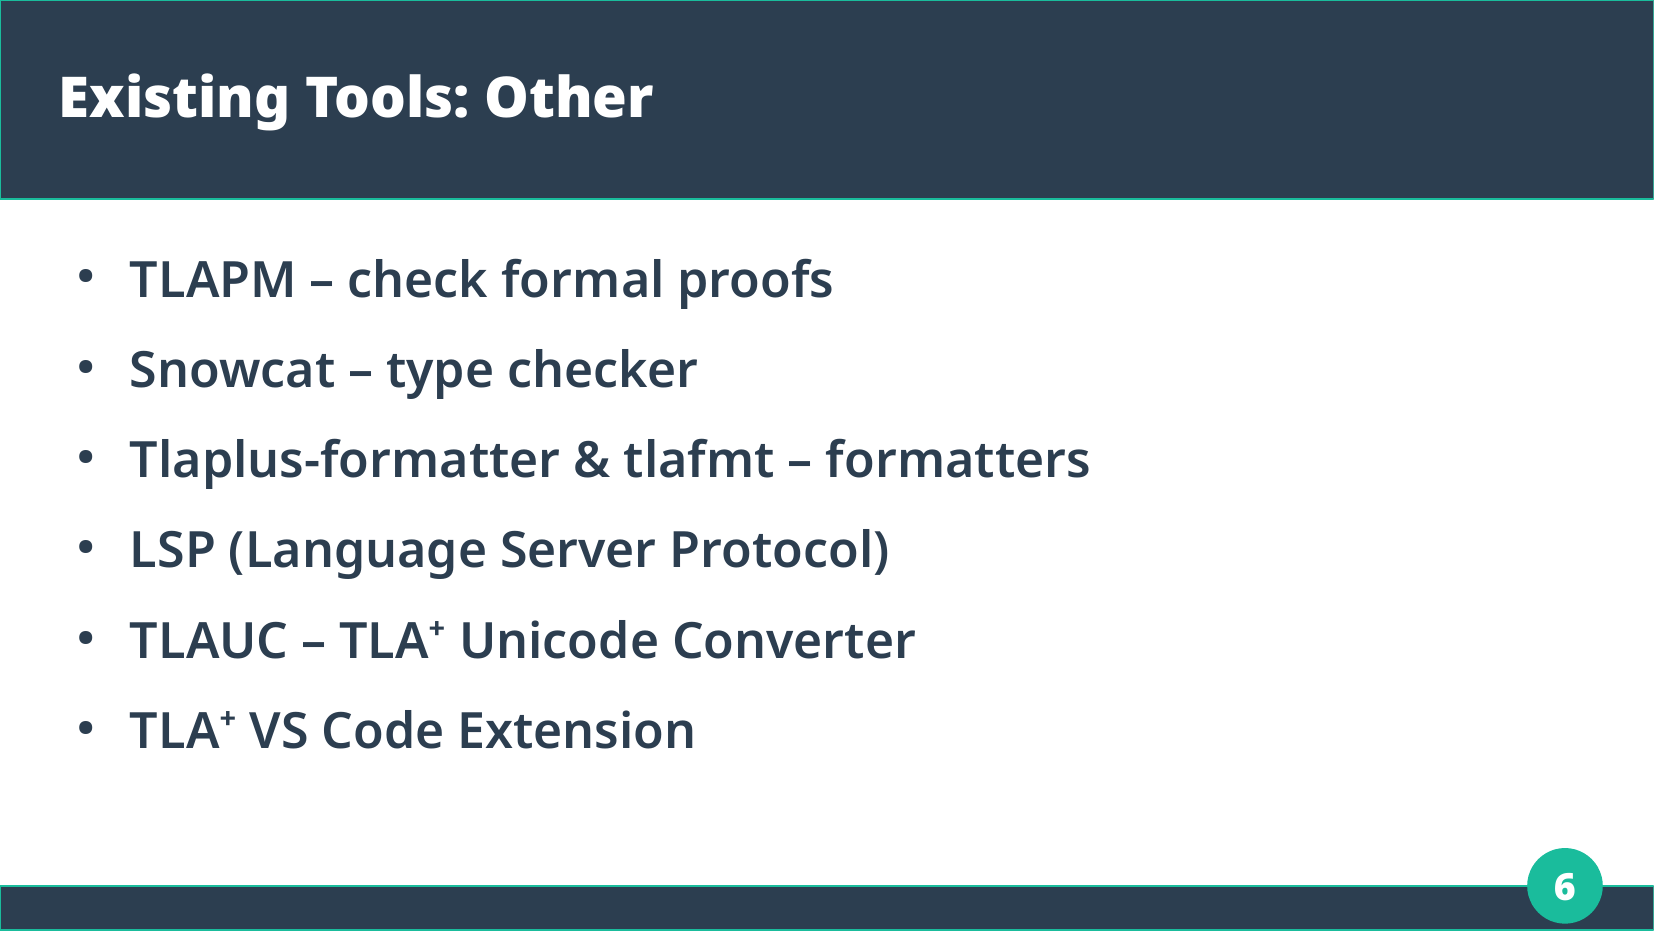

# Existing Tools: Other
TLAPM – check formal proofs
Snowcat – type checker
Tlaplus-formatter & tlafmt – formatters
LSP (Language Server Protocol)
TLAUC – TLA⁺ Unicode Converter
TLA⁺ VS Code Extension
6